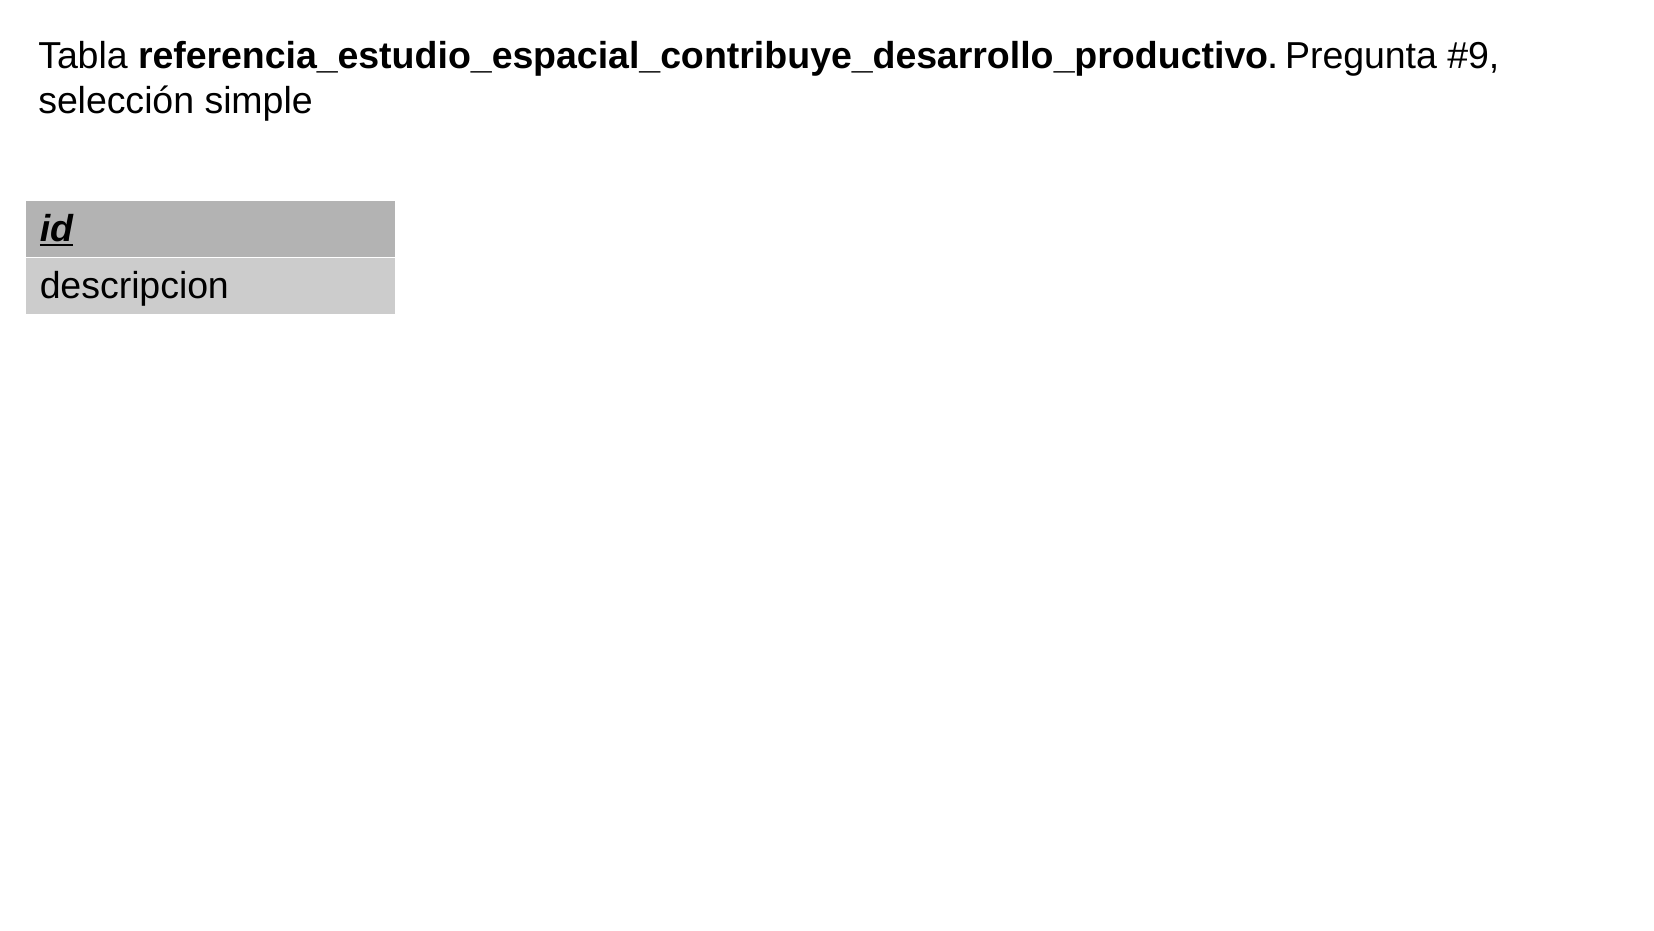

Tabla referencia_estudio_espacial_contribuye_desarrollo_productivo. Pregunta #9, selección simple
| id |
| --- |
| descripcion |